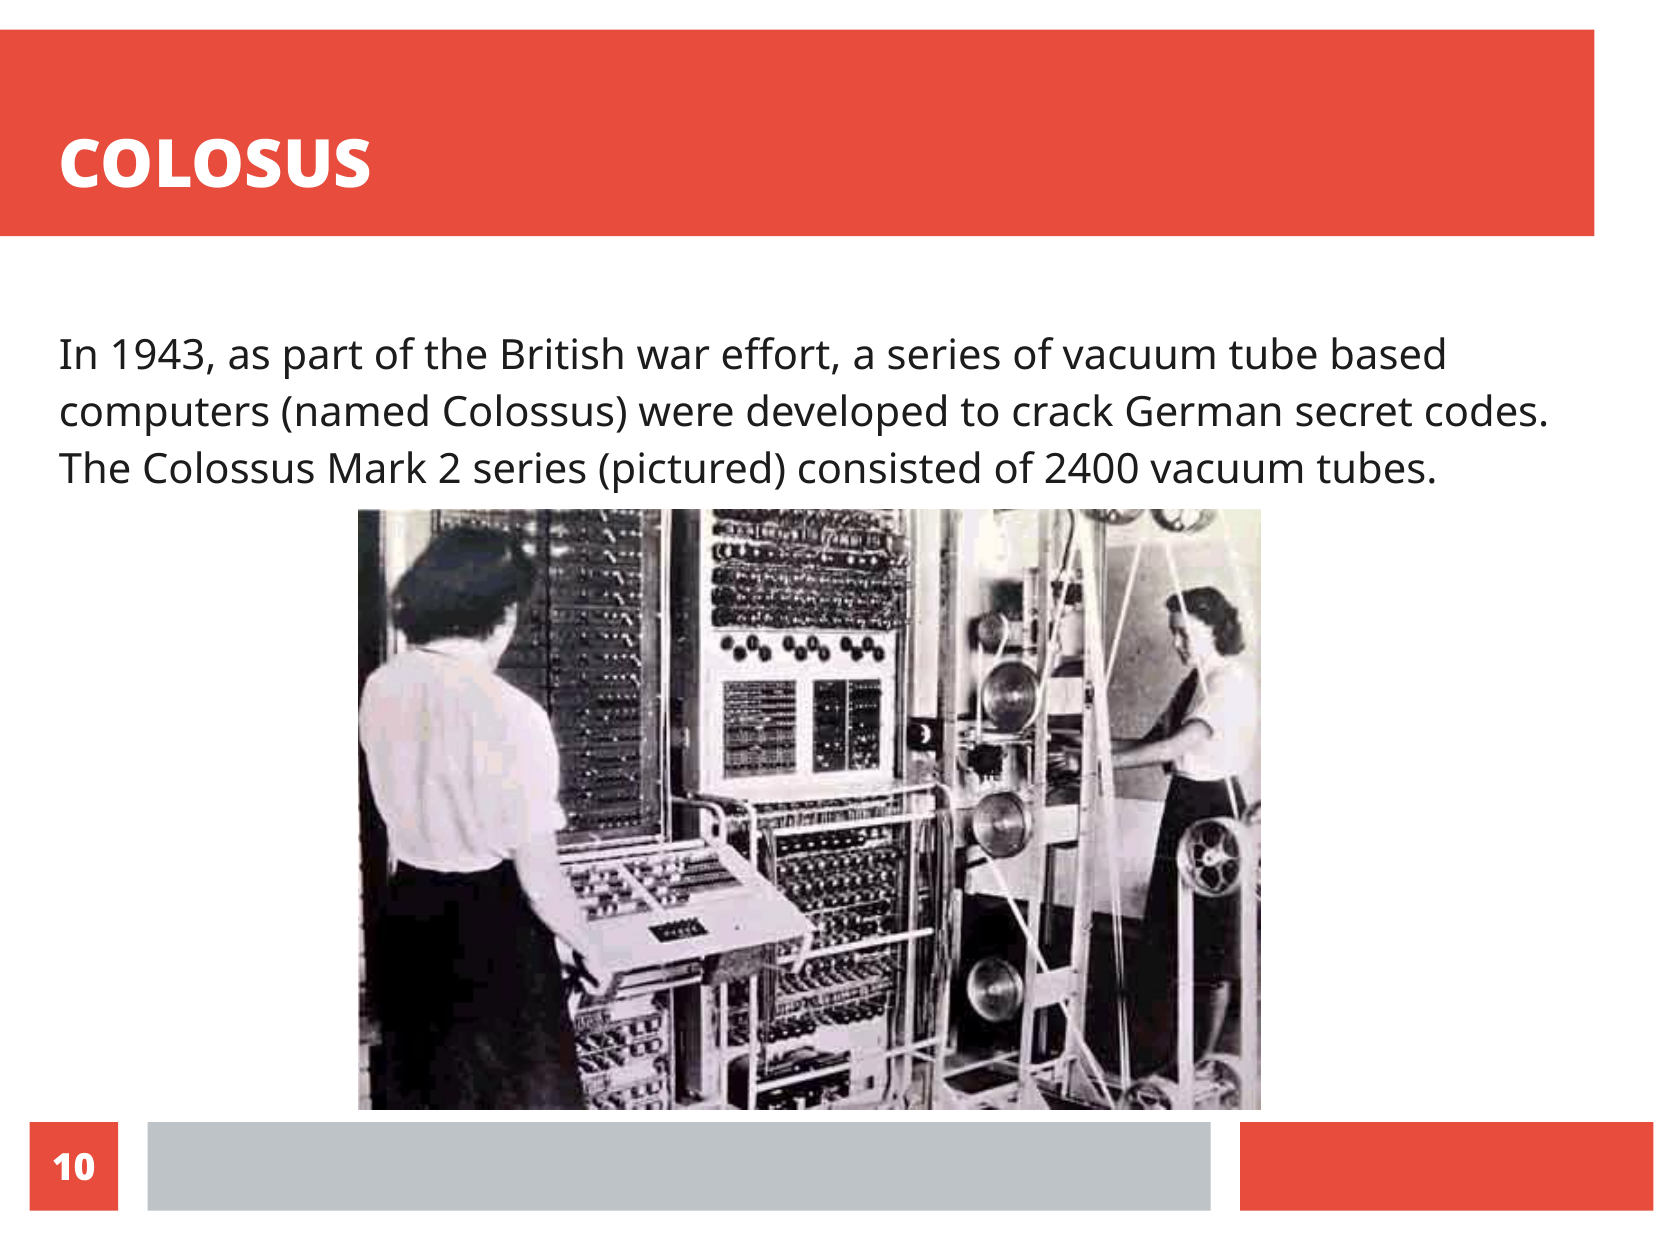

# COLOSUS
In 1943, as part of the British war effort, a series of vacuum tube based computers (named Colossus) were developed to crack German secret codes. The Colossus Mark 2 series (pictured) consisted of 2400 vacuum tubes.
10